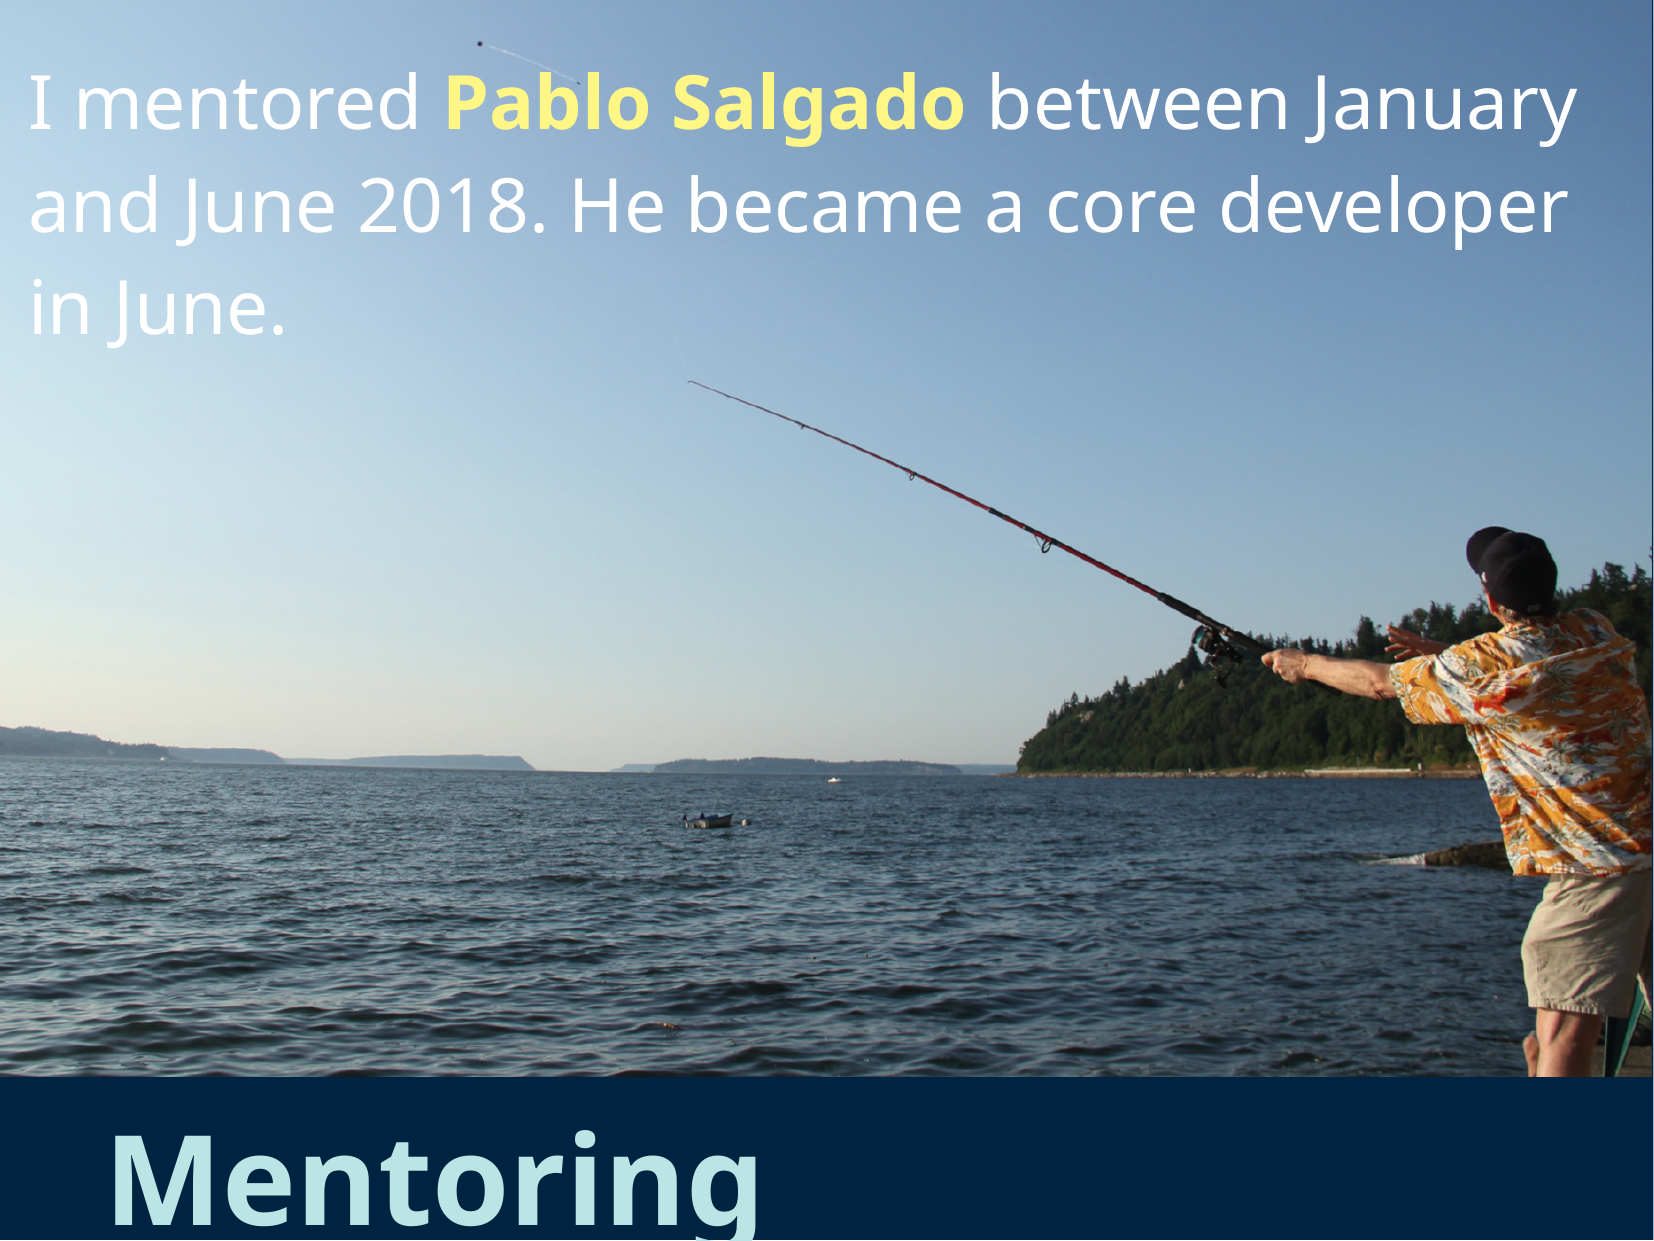

# I mentored Pablo Salgado between January and June 2018. He became a core developer in June.
Mentoring